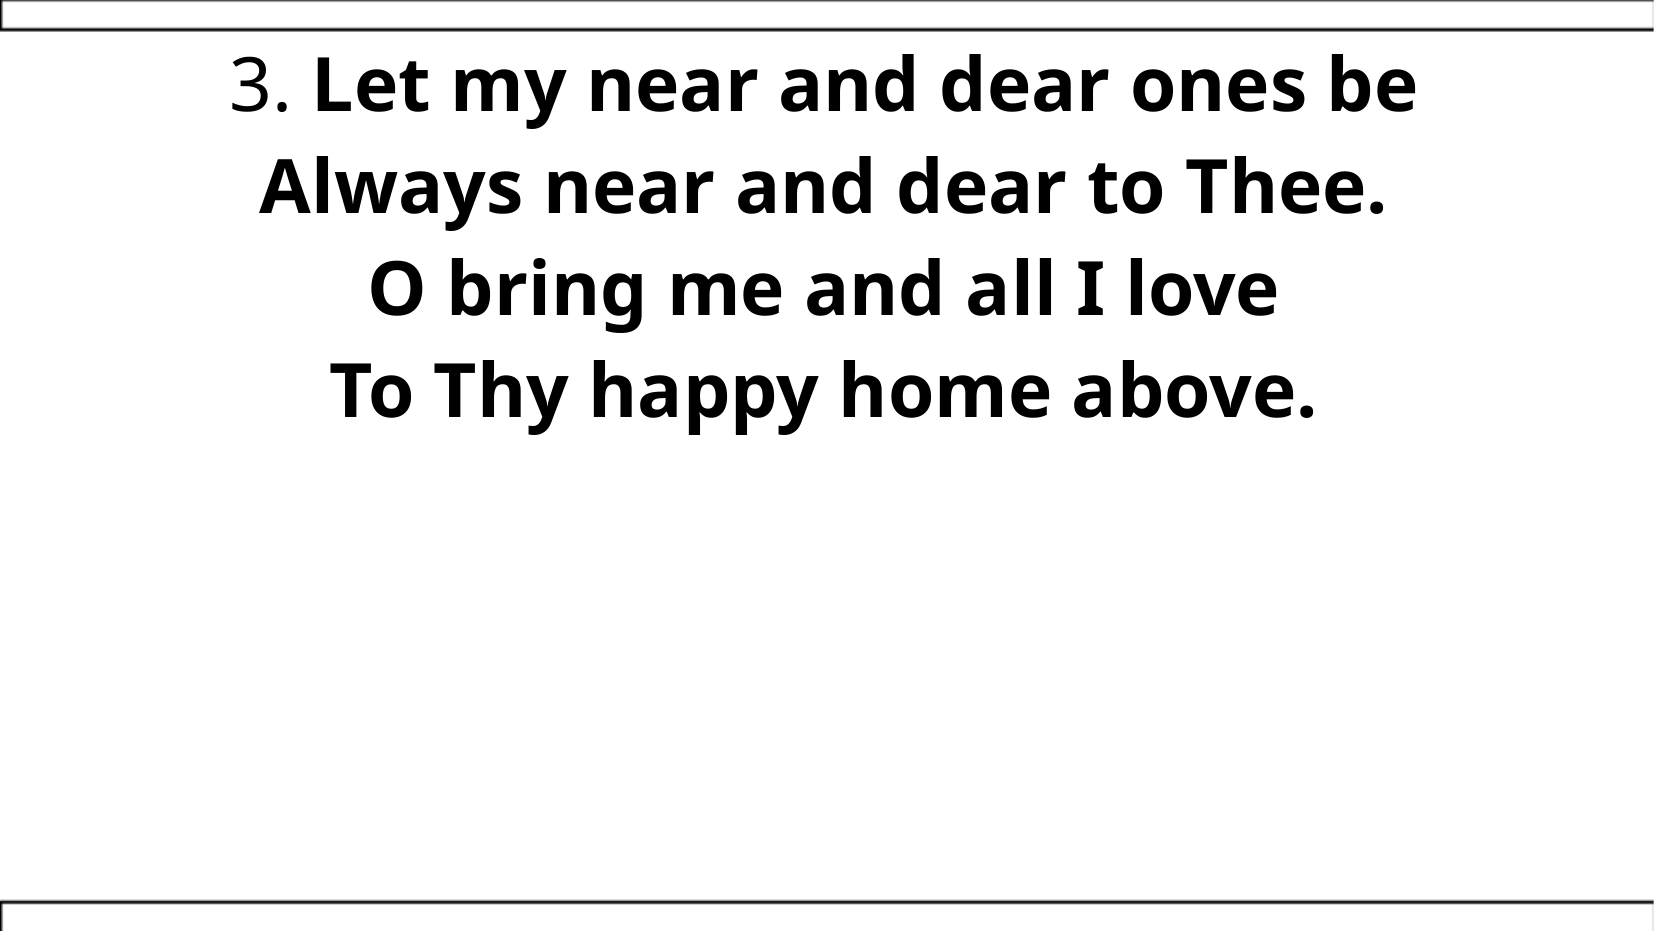

3. Let my near and dear ones be
Always near and dear to Thee.
O bring me and all I love
To Thy happy home above.